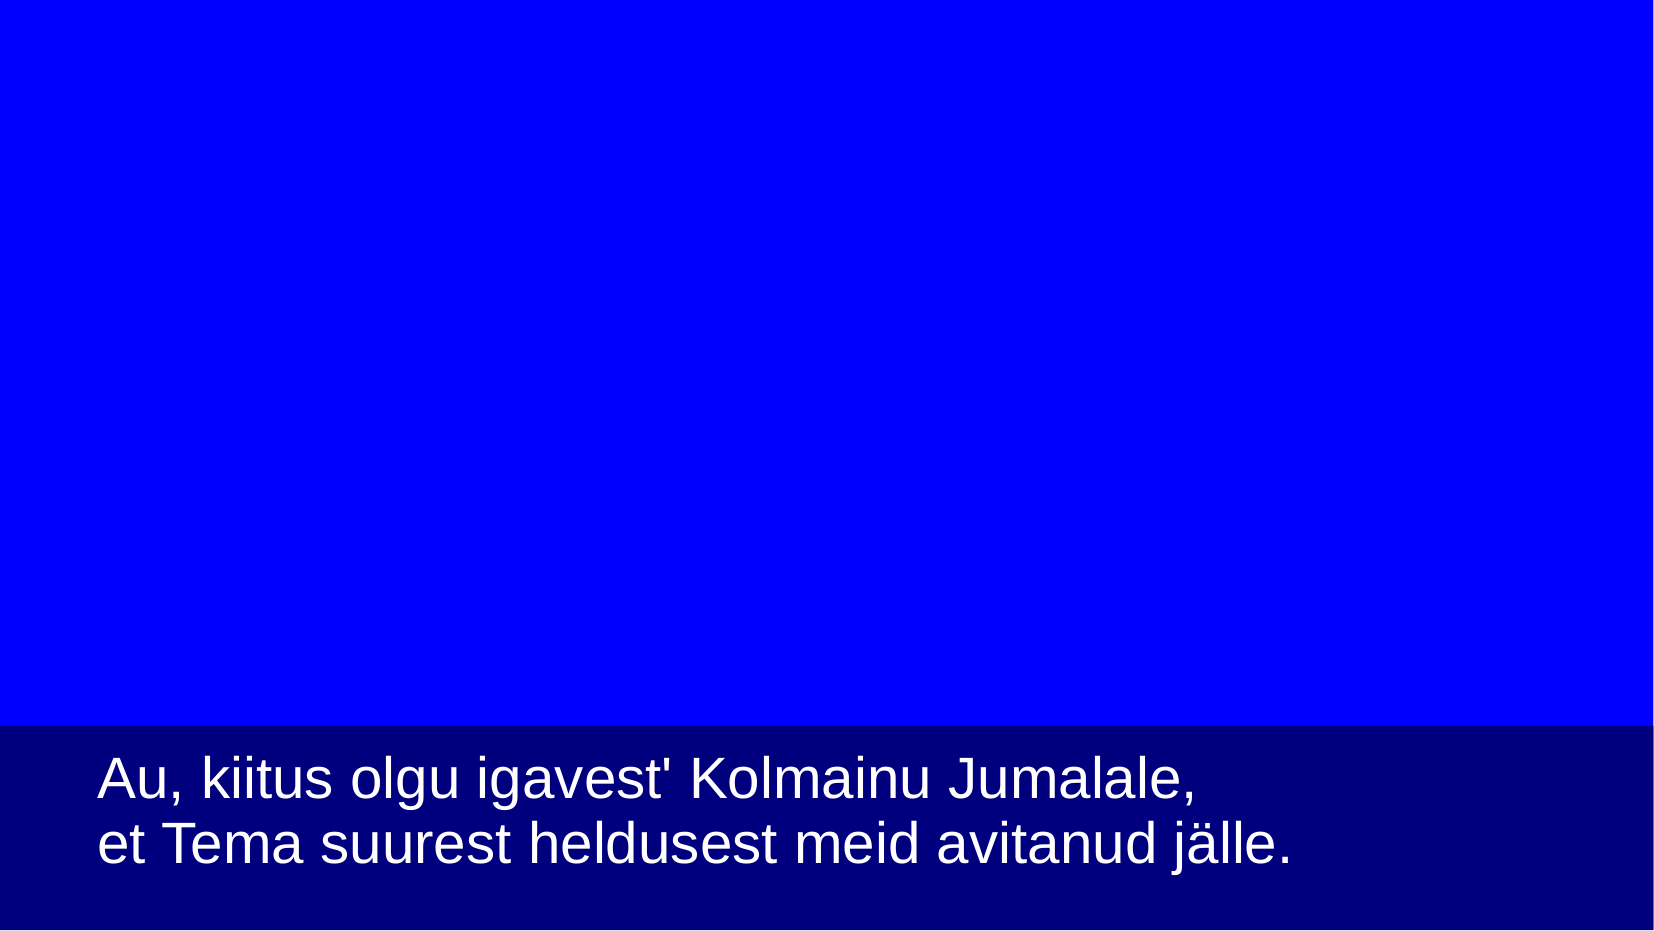

Au, kiitus olgu igavest' Kolmainu Jumalale,
et Tema suurest heldusest meid avitanud jälle.